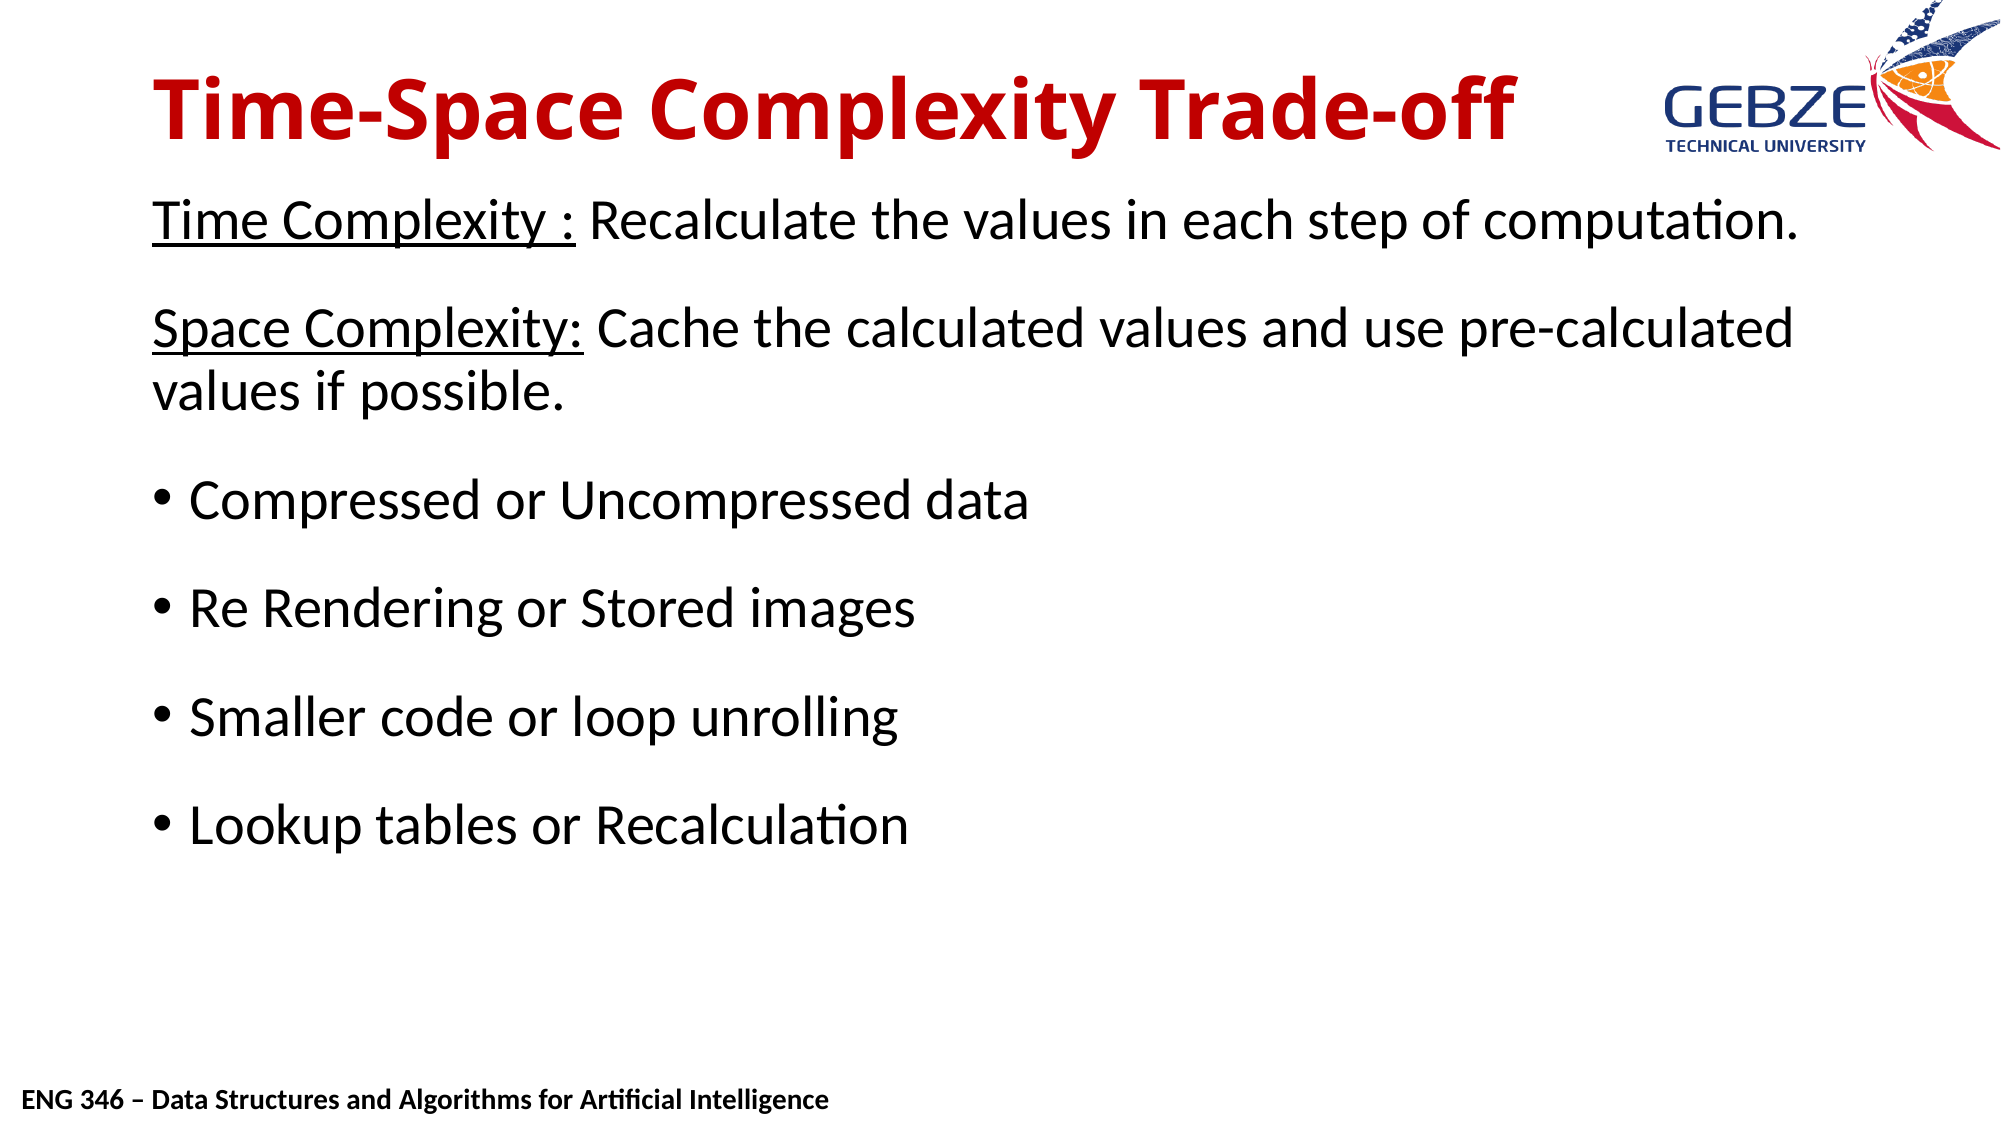

# Time-Space Complexity Trade-off
Time Complexity : Recalculate the values in each step of computation.
Space Complexity: Cache the calculated values and use pre-calculated values if possible.
Compressed or Uncompressed data
Re Rendering or Stored images
Smaller code or loop unrolling
Lookup tables or Recalculation